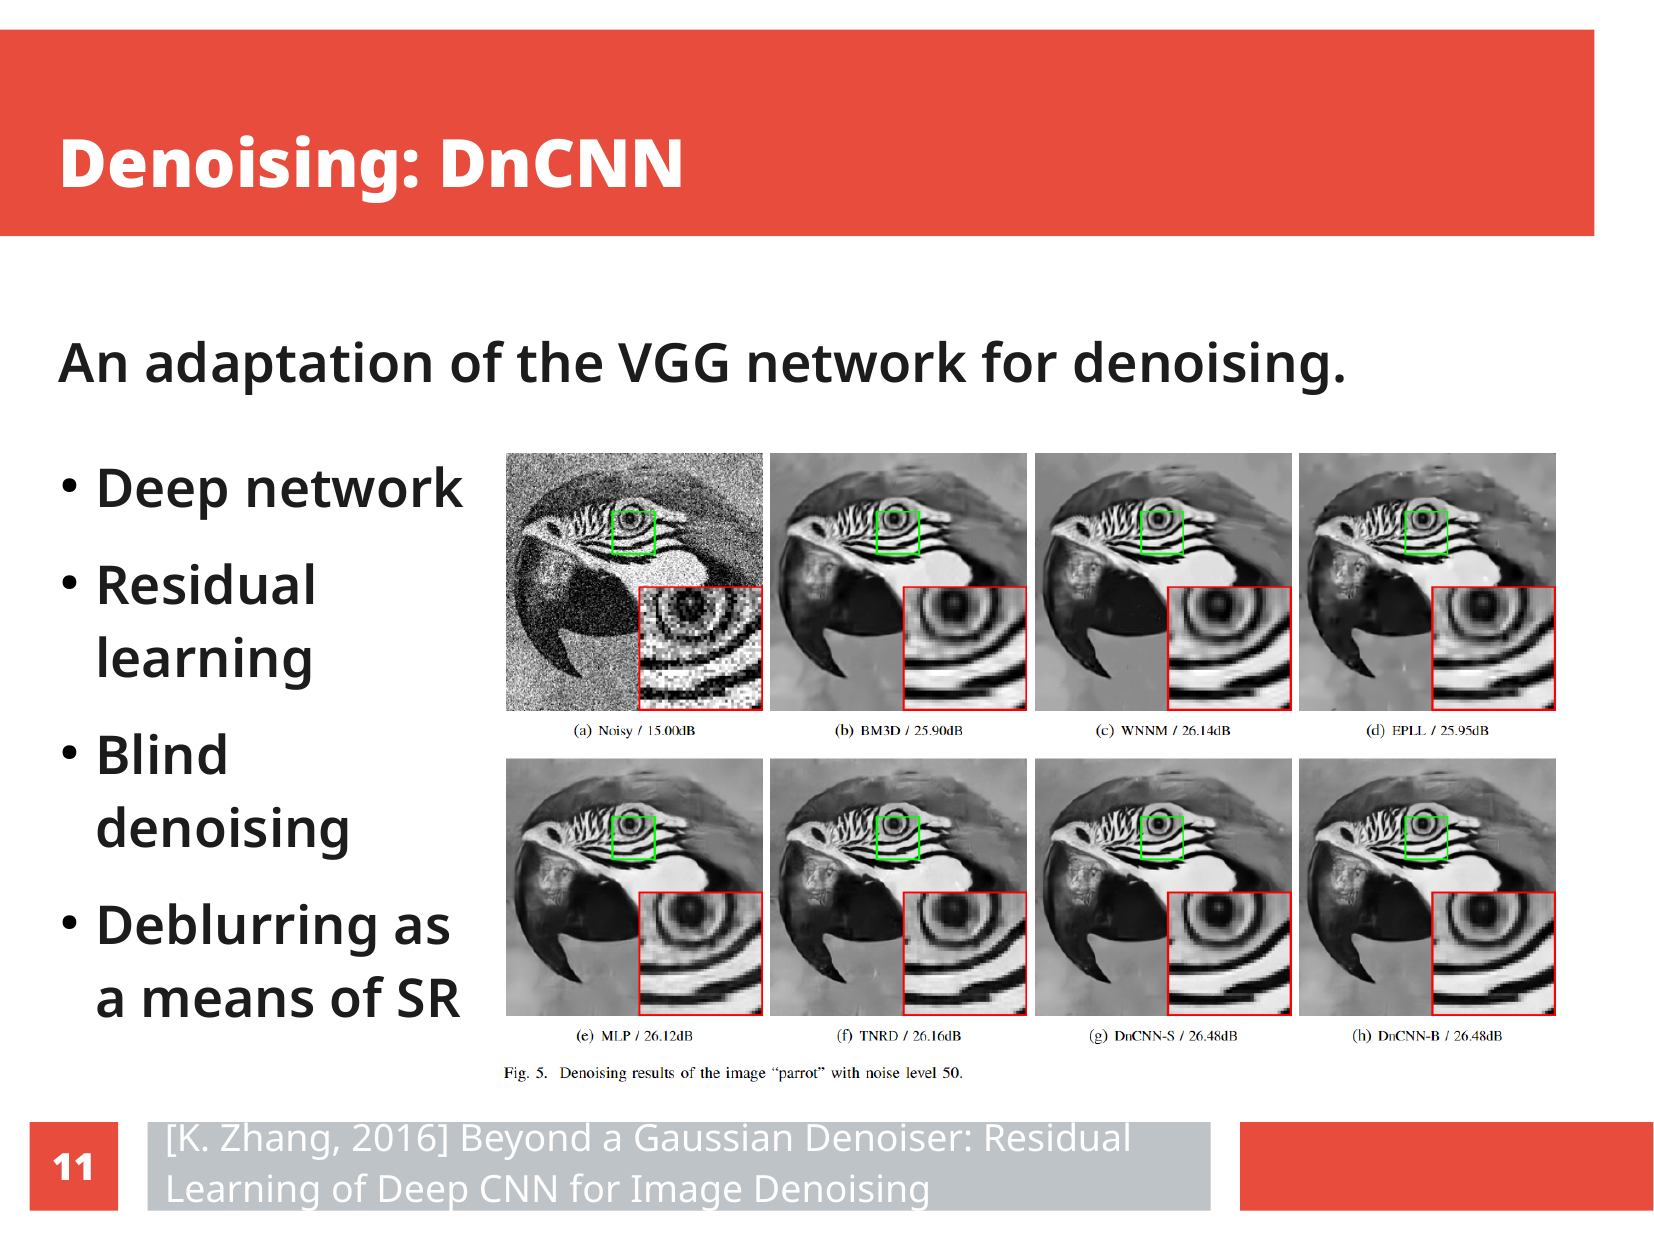

# Denoising: DnCNN
An adaptation of the VGG network for denoising.
Deep network
Residual learning
Blind denoising
Deblurring as a means of SR
[K. Zhang, 2016] Beyond a Gaussian Denoiser: Residual Learning of Deep CNN for Image Denoising
11